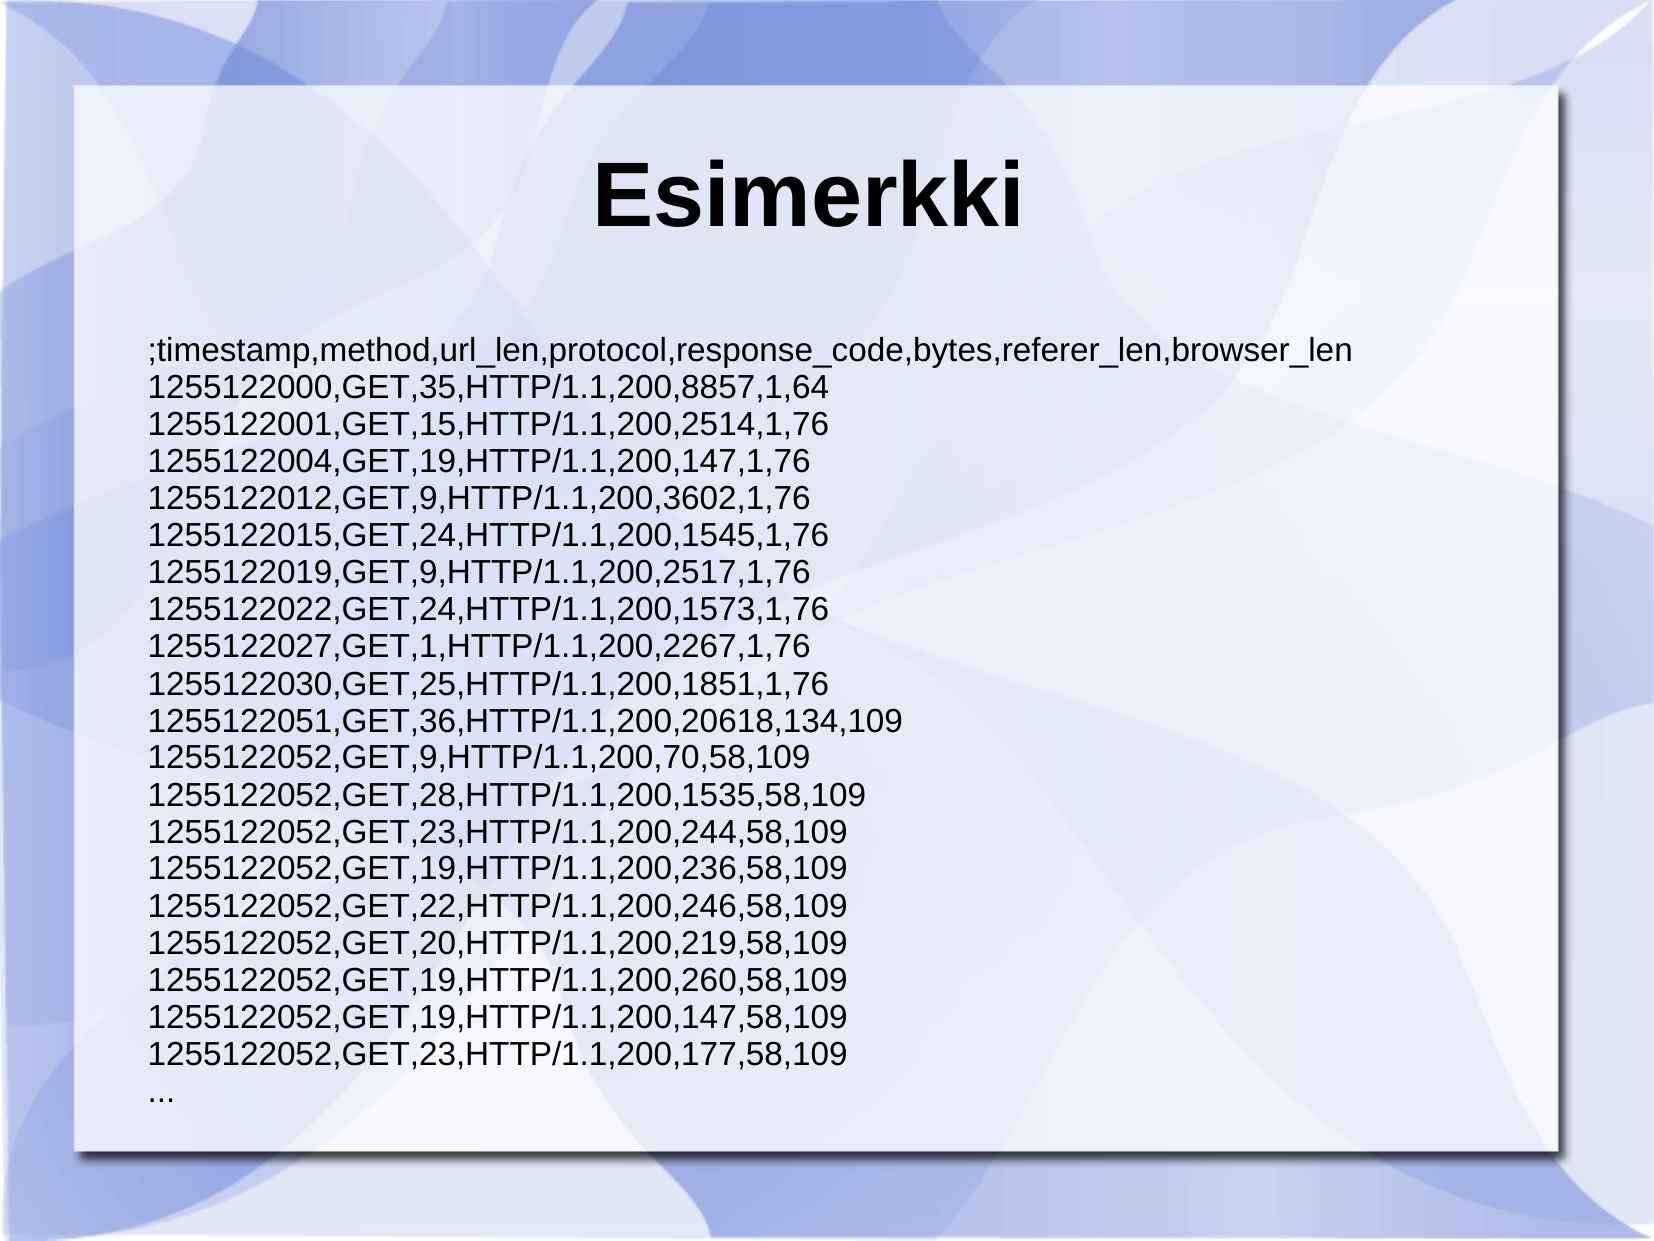

# Esimerkki
;timestamp,method,url_len,protocol,response_code,bytes,referer_len,browser_len
1255122000,GET,35,HTTP/1.1,200,8857,1,64
1255122001,GET,15,HTTP/1.1,200,2514,1,76
1255122004,GET,19,HTTP/1.1,200,147,1,76
1255122012,GET,9,HTTP/1.1,200,3602,1,76
1255122015,GET,24,HTTP/1.1,200,1545,1,76
1255122019,GET,9,HTTP/1.1,200,2517,1,76
1255122022,GET,24,HTTP/1.1,200,1573,1,76
1255122027,GET,1,HTTP/1.1,200,2267,1,76
1255122030,GET,25,HTTP/1.1,200,1851,1,76
1255122051,GET,36,HTTP/1.1,200,20618,134,109
1255122052,GET,9,HTTP/1.1,200,70,58,109
1255122052,GET,28,HTTP/1.1,200,1535,58,109
1255122052,GET,23,HTTP/1.1,200,244,58,109
1255122052,GET,19,HTTP/1.1,200,236,58,109
1255122052,GET,22,HTTP/1.1,200,246,58,109
1255122052,GET,20,HTTP/1.1,200,219,58,109
1255122052,GET,19,HTTP/1.1,200,260,58,109
1255122052,GET,19,HTTP/1.1,200,147,58,109
1255122052,GET,23,HTTP/1.1,200,177,58,109
...